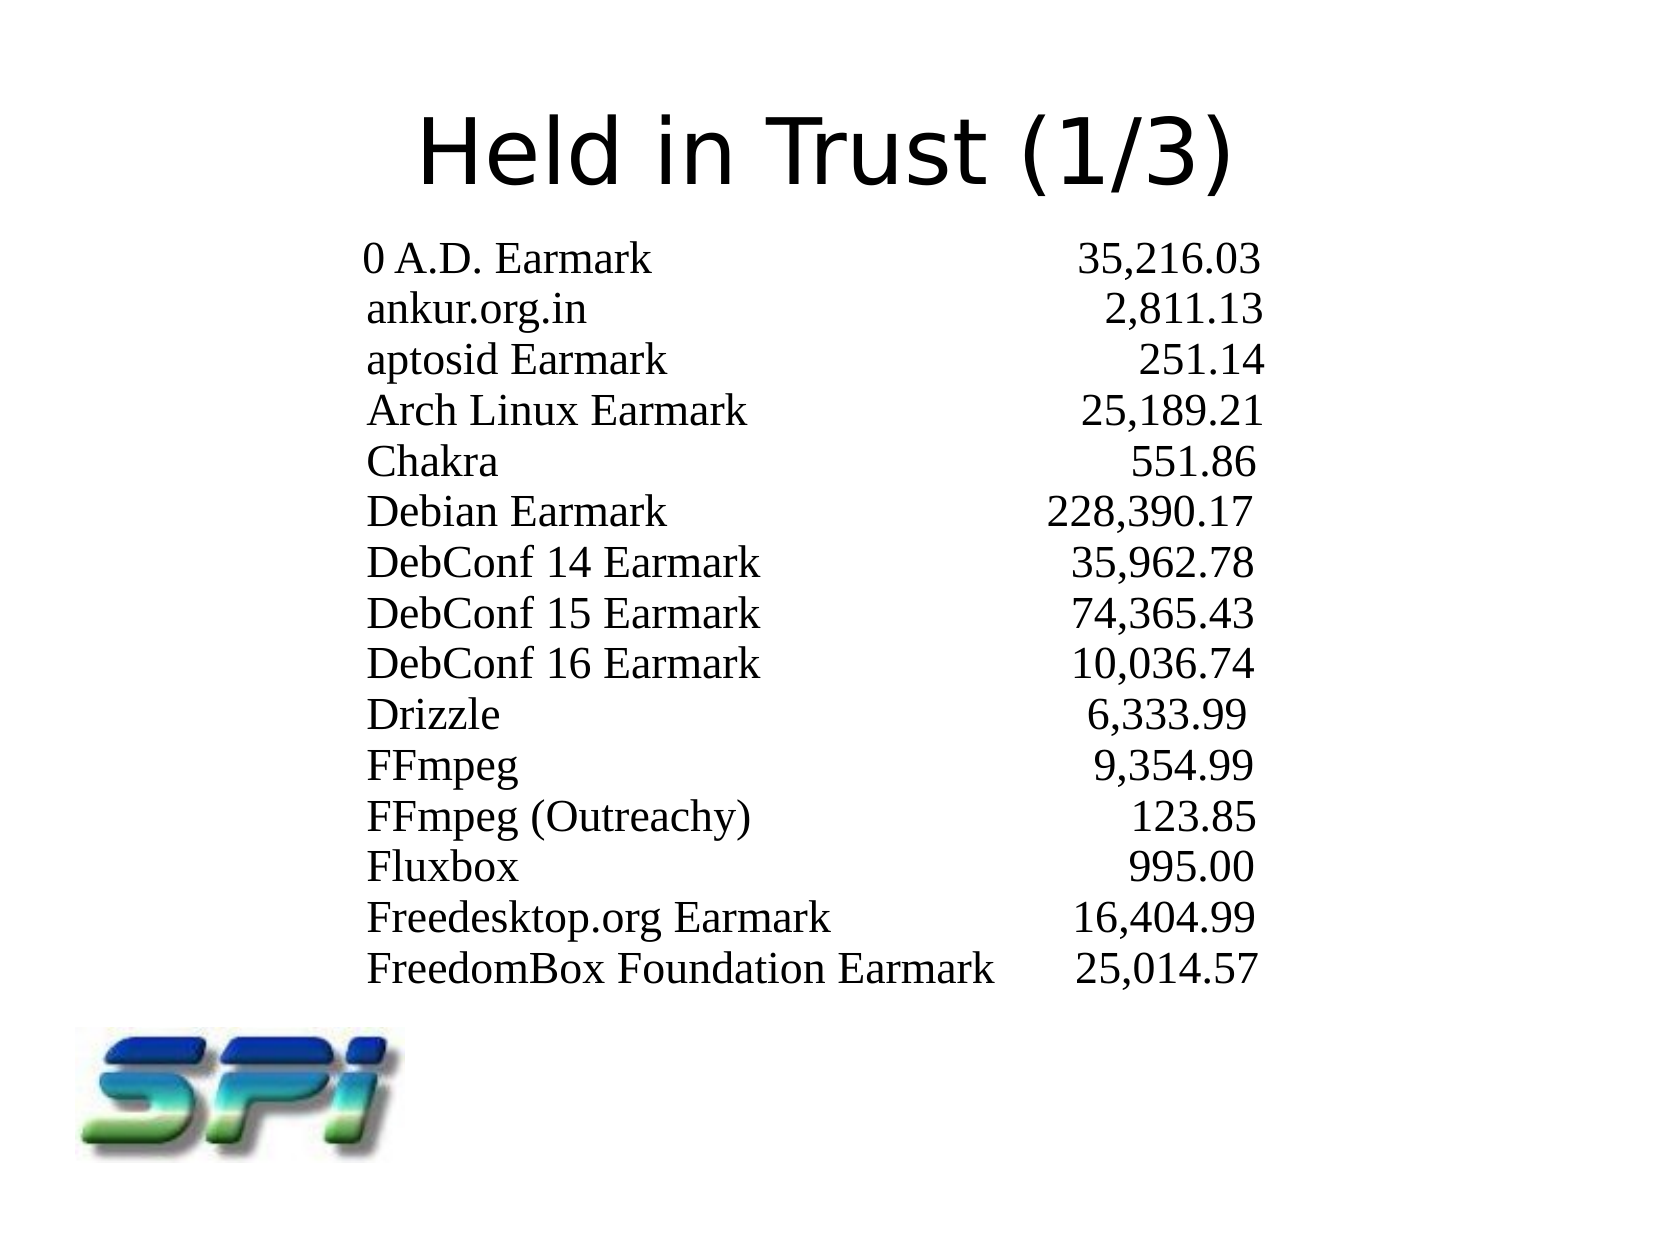

# Held in Trust (1/3)
 	 0 A.D. Earmark 35,216.03
 ankur.org.in 2,811.13
 aptosid Earmark 251.14
 Arch Linux Earmark 25,189.21
 Chakra 551.86
 Debian Earmark 228,390.17
 DebConf 14 Earmark 35,962.78
 DebConf 15 Earmark 74,365.43
 DebConf 16 Earmark 10,036.74
 Drizzle 6,333.99
 FFmpeg 9,354.99
 FFmpeg (Outreachy) 123.85
 Fluxbox 995.00
 Freedesktop.org Earmark 16,404.99
 FreedomBox Foundation Earmark 25,014.57